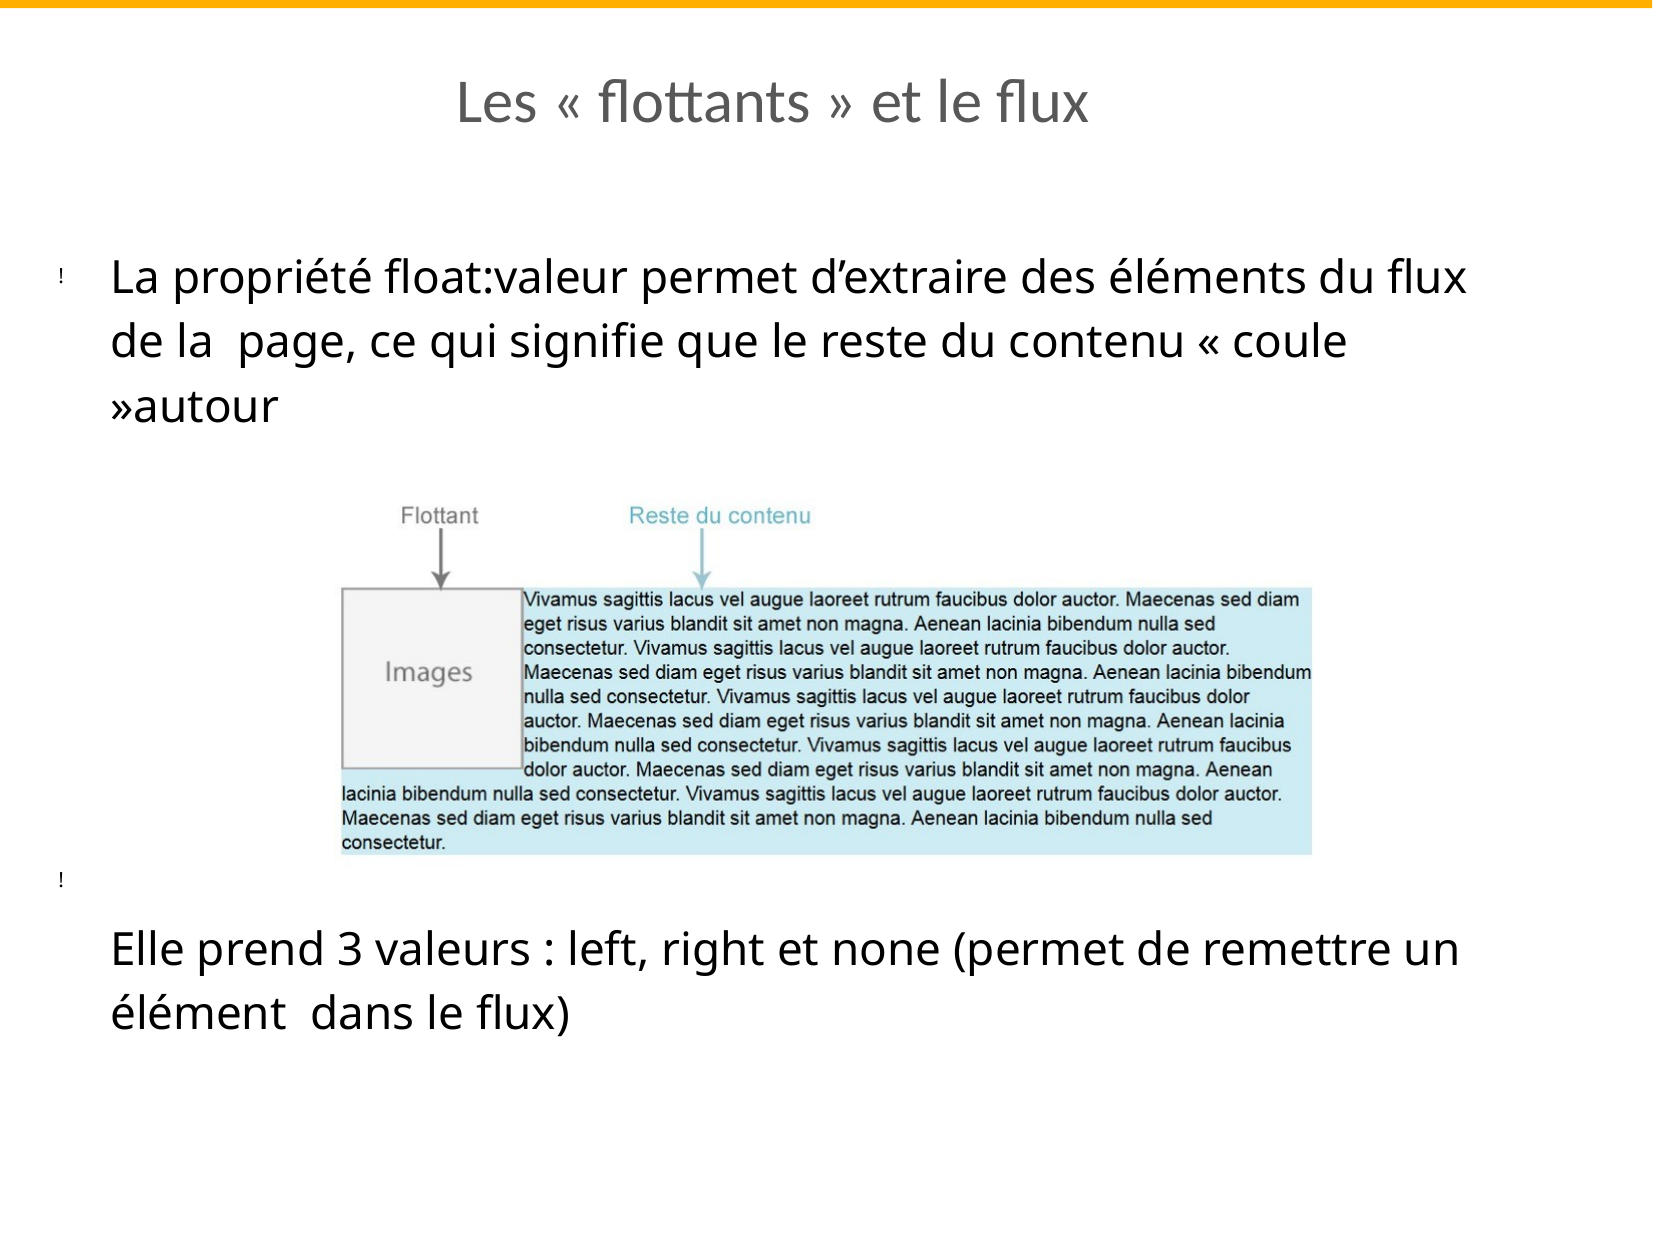

# Les « flottants » et le flux
La propriété float:valeur permet d’extraire des éléments du flux de la page, ce qui signifie que le reste du contenu « coule »autour
!
!
Elle prend 3 valeurs : left, right et none (permet de remettre un élément dans le flux)